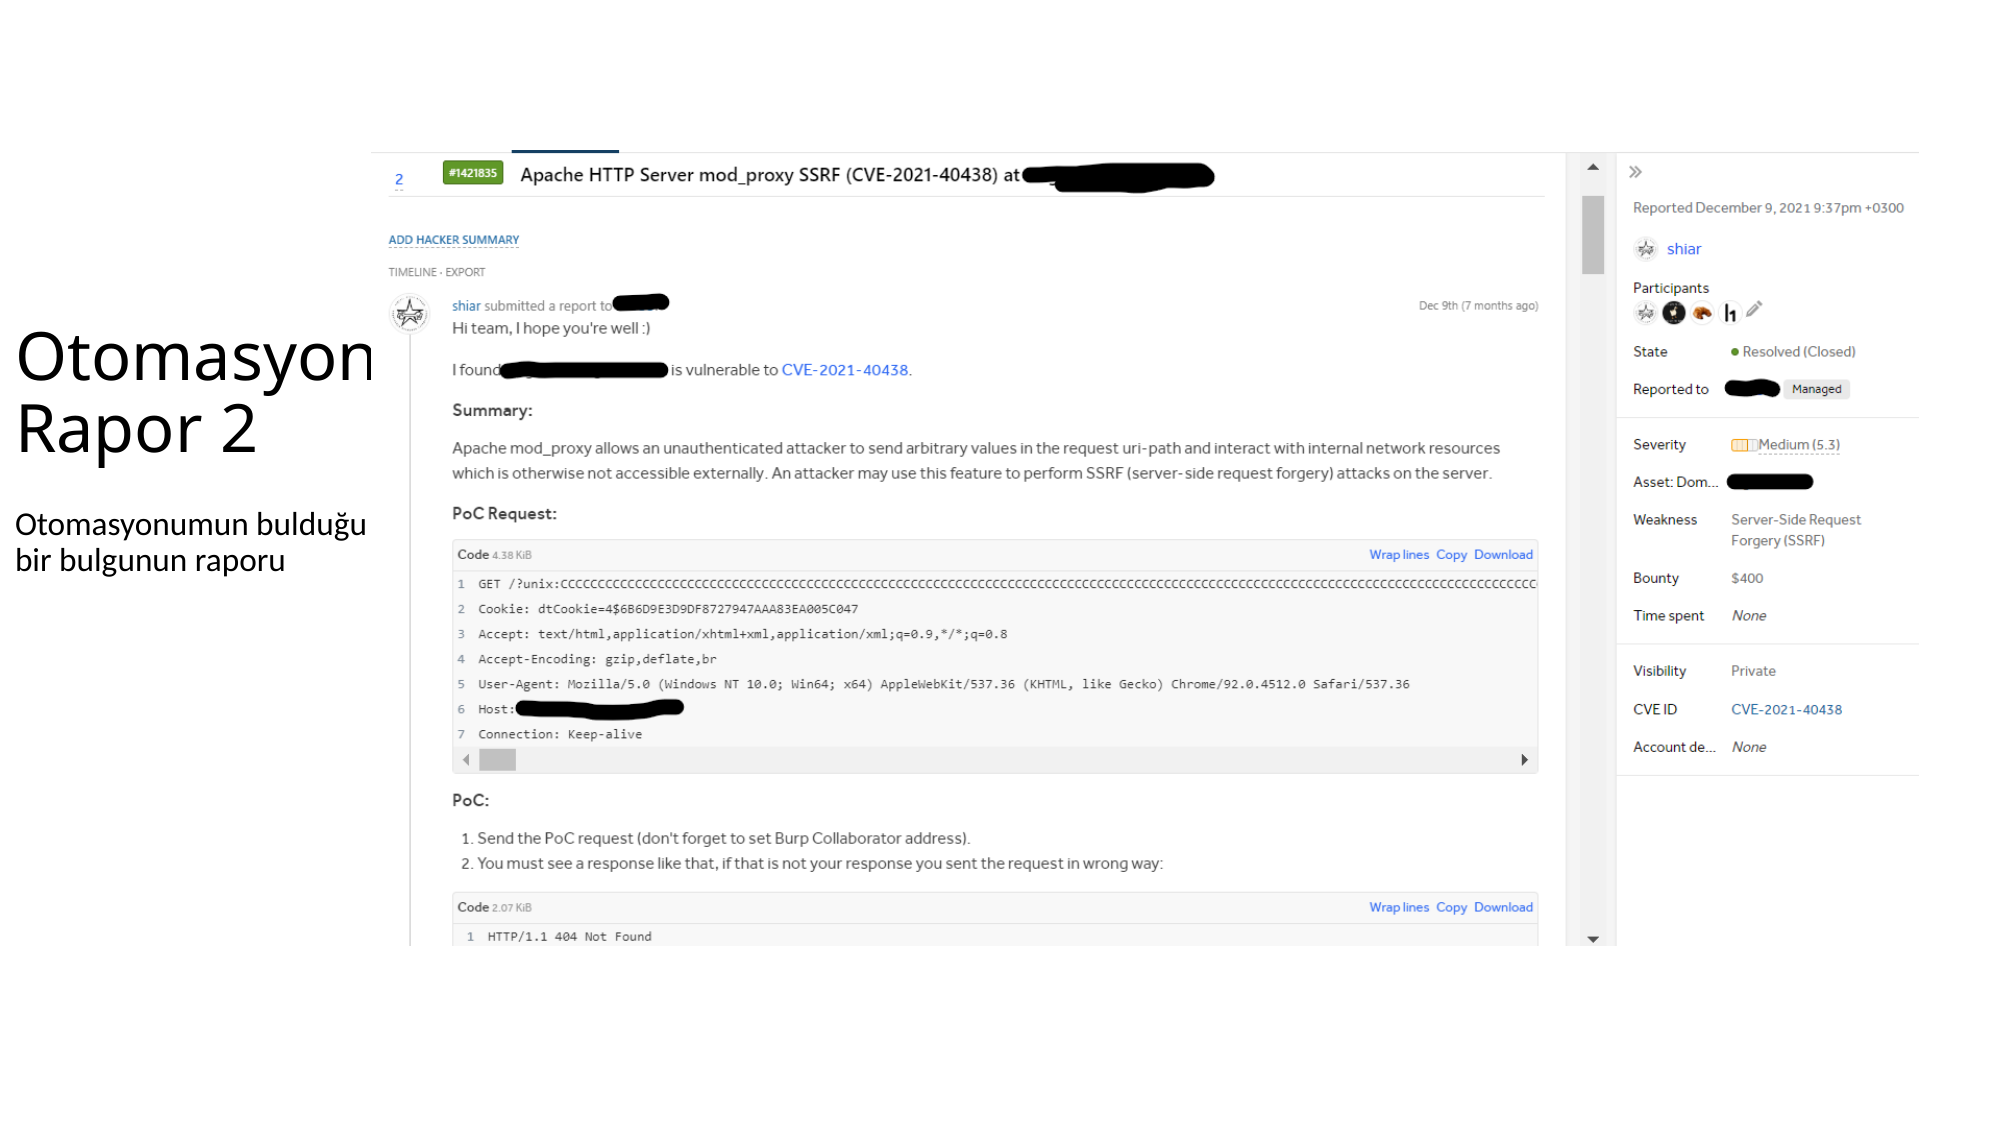

# Otomasyon Rapor 2
Otomasyonumun bulduğu bir bulgunun raporu